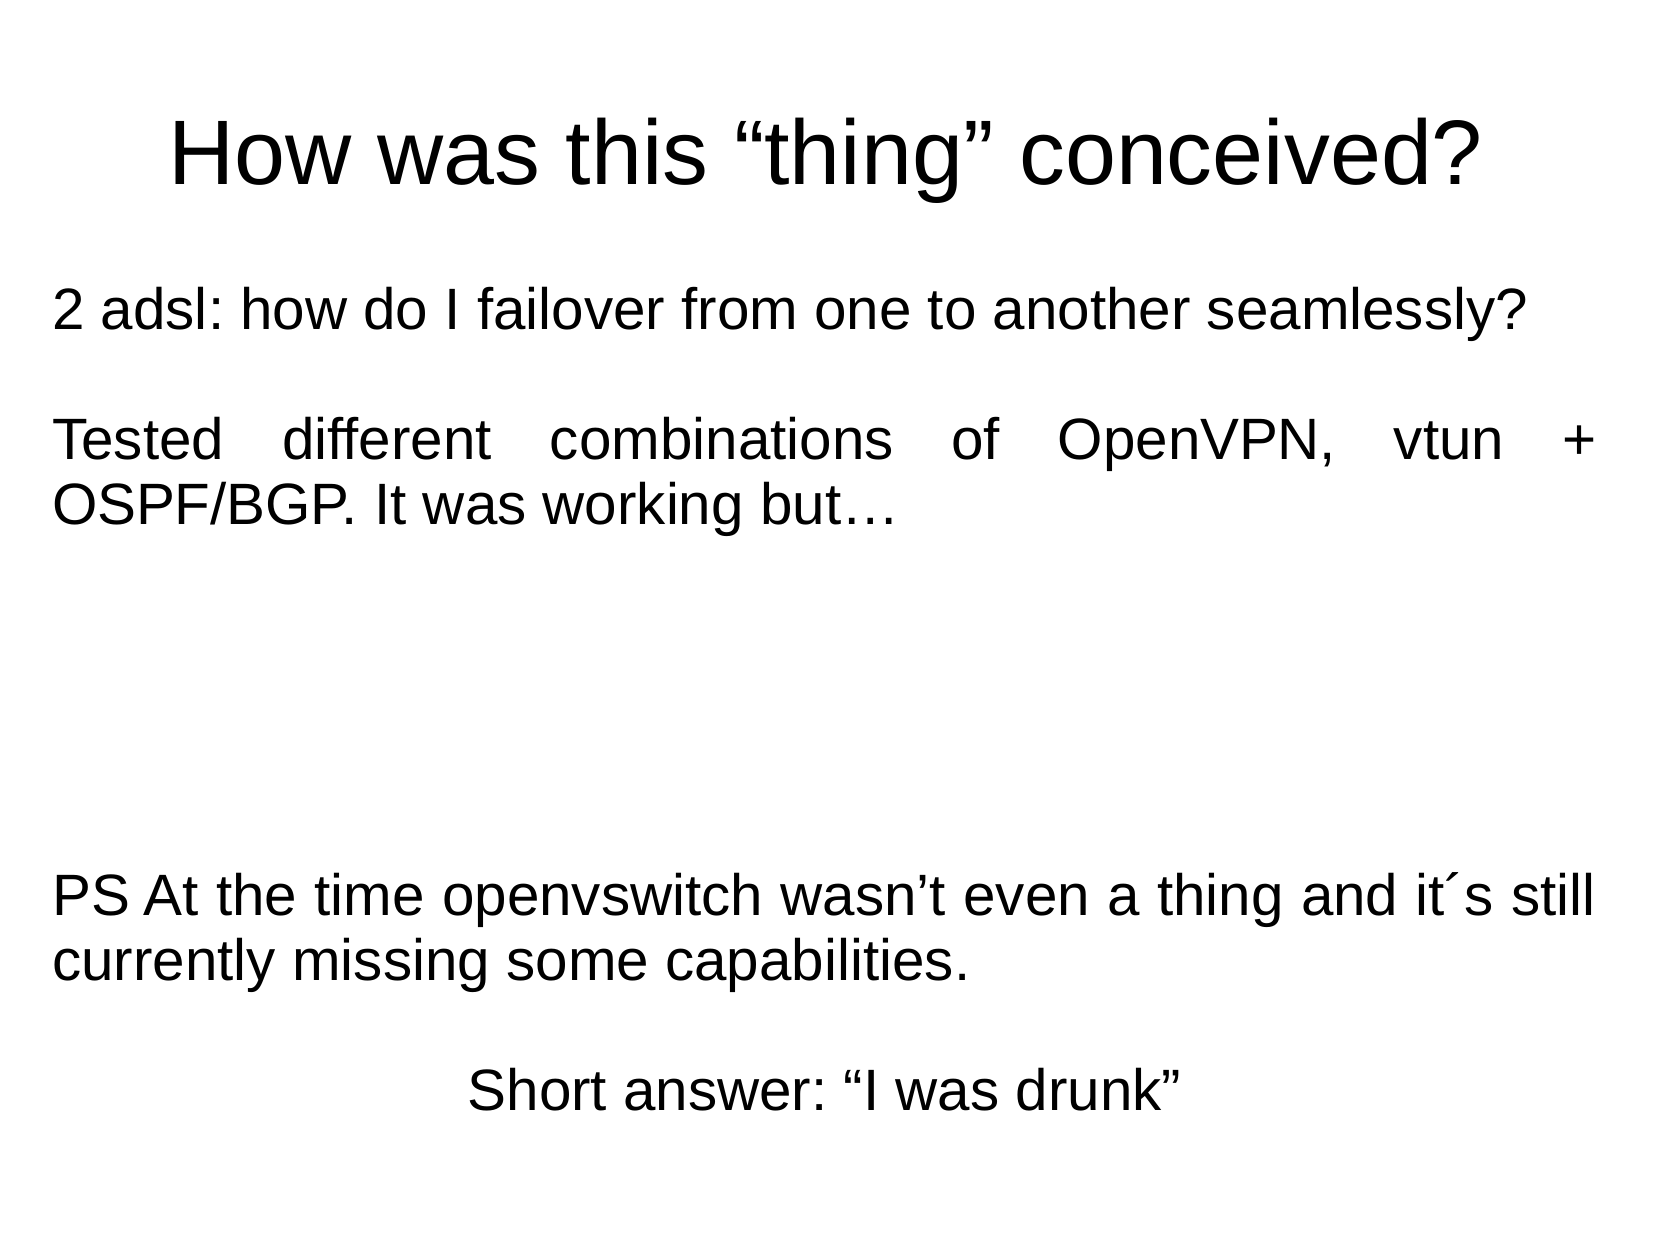

# How was this “thing” conceived?
2 adsl: how do I failover from one to another seamlessly?
Tested different combinations of OpenVPN, vtun + OSPF/BGP. It was working but…
PS At the time openvswitch wasn’t even a thing and it´s still currently missing some capabilities.
Short answer: “I was drunk”